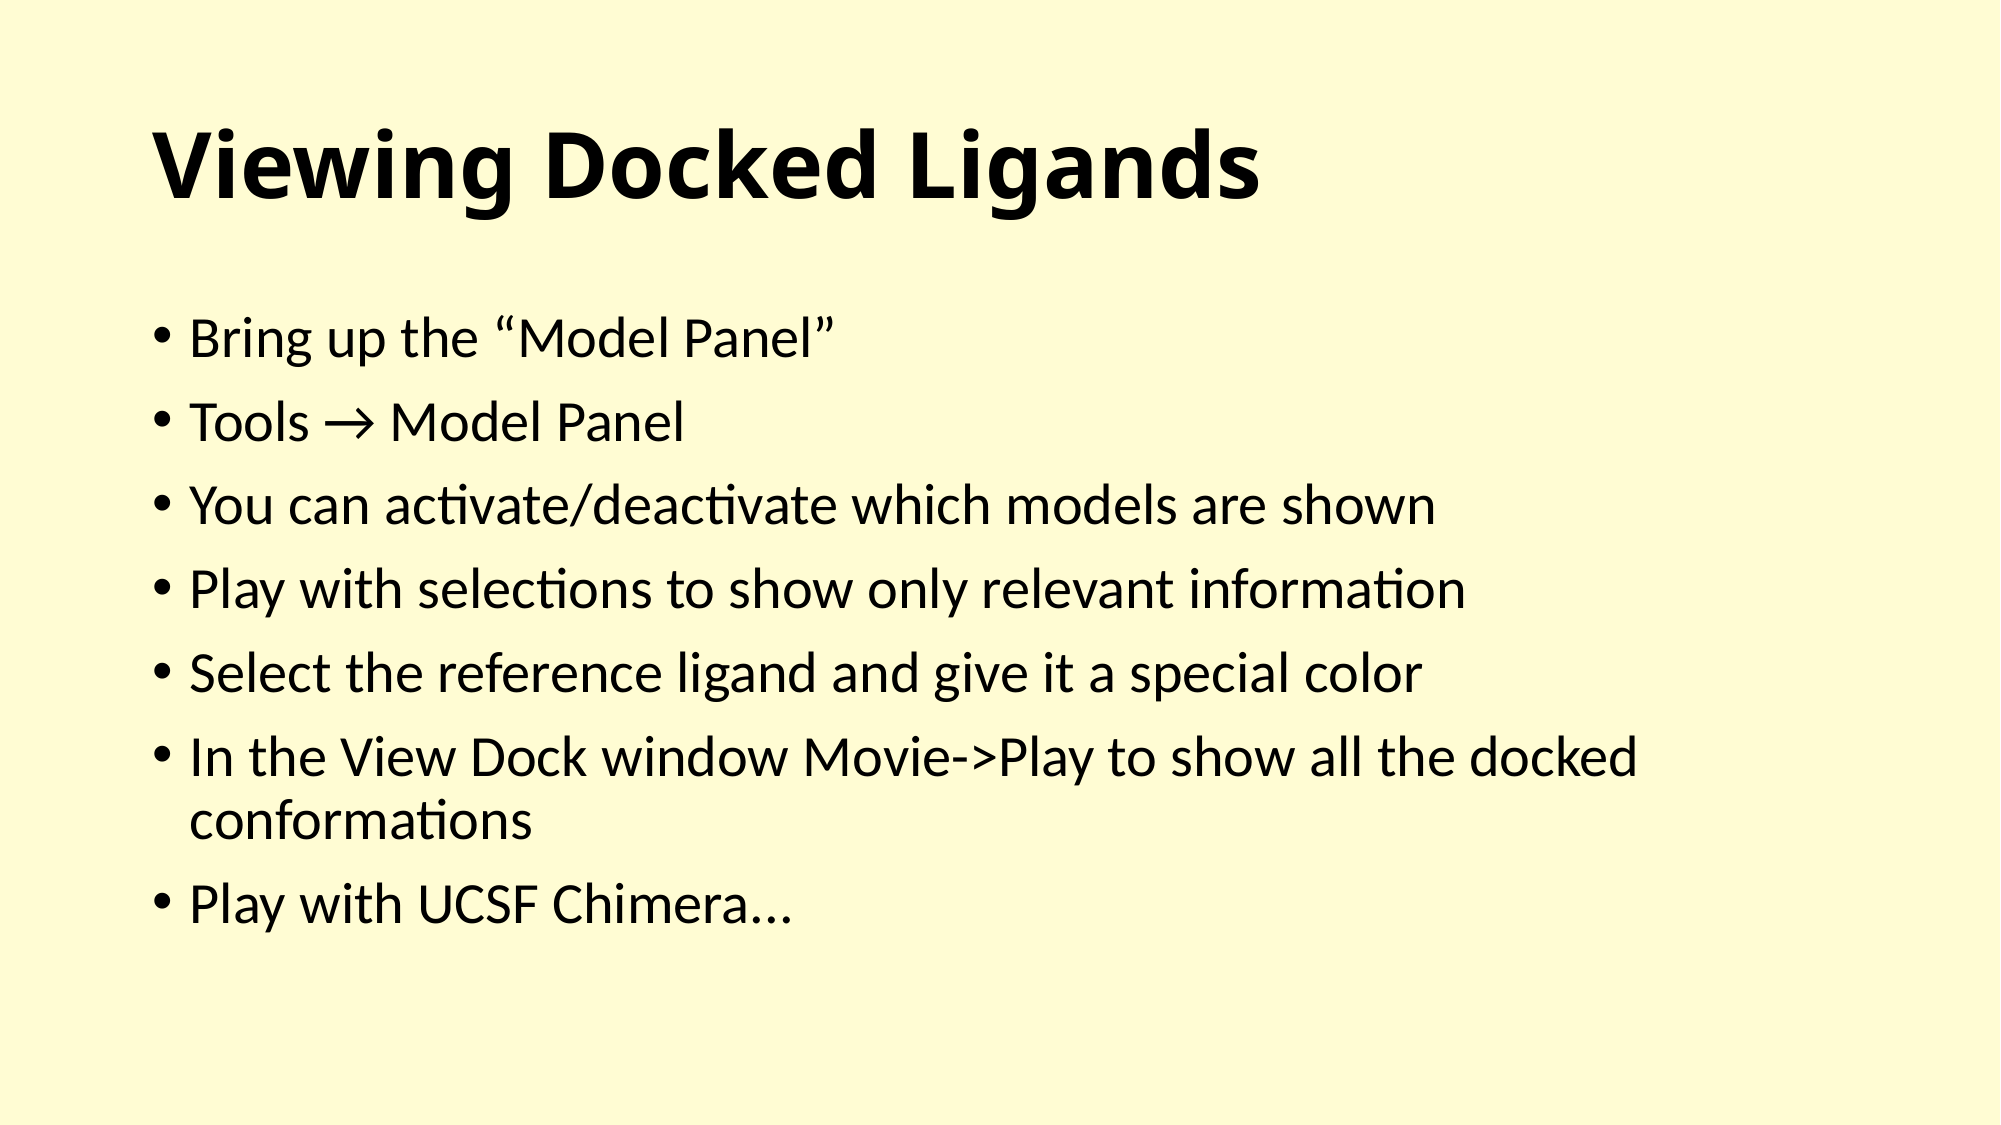

# Viewing Docked Ligands
Bring up the “Model Panel”
Tools → Model Panel
You can activate/deactivate which models are shown
Play with selections to show only relevant information
Select the reference ligand and give it a special color
In the View Dock window Movie->Play to show all the docked conformations
Play with UCSF Chimera...